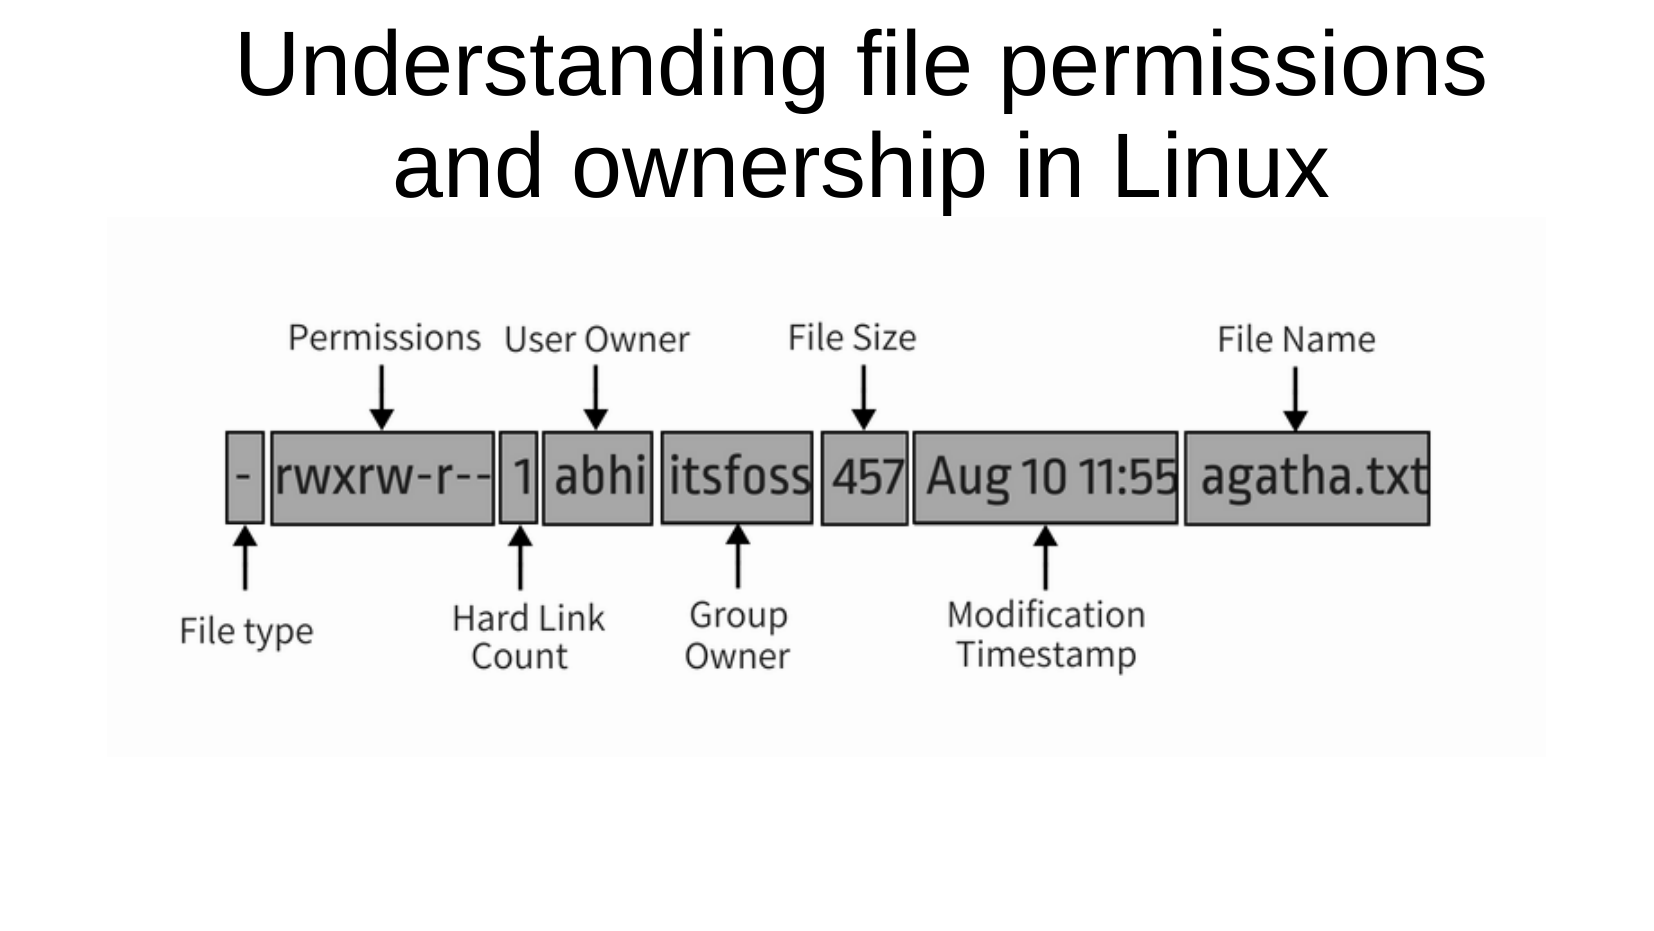

# Understanding file permissions and ownership in Linux